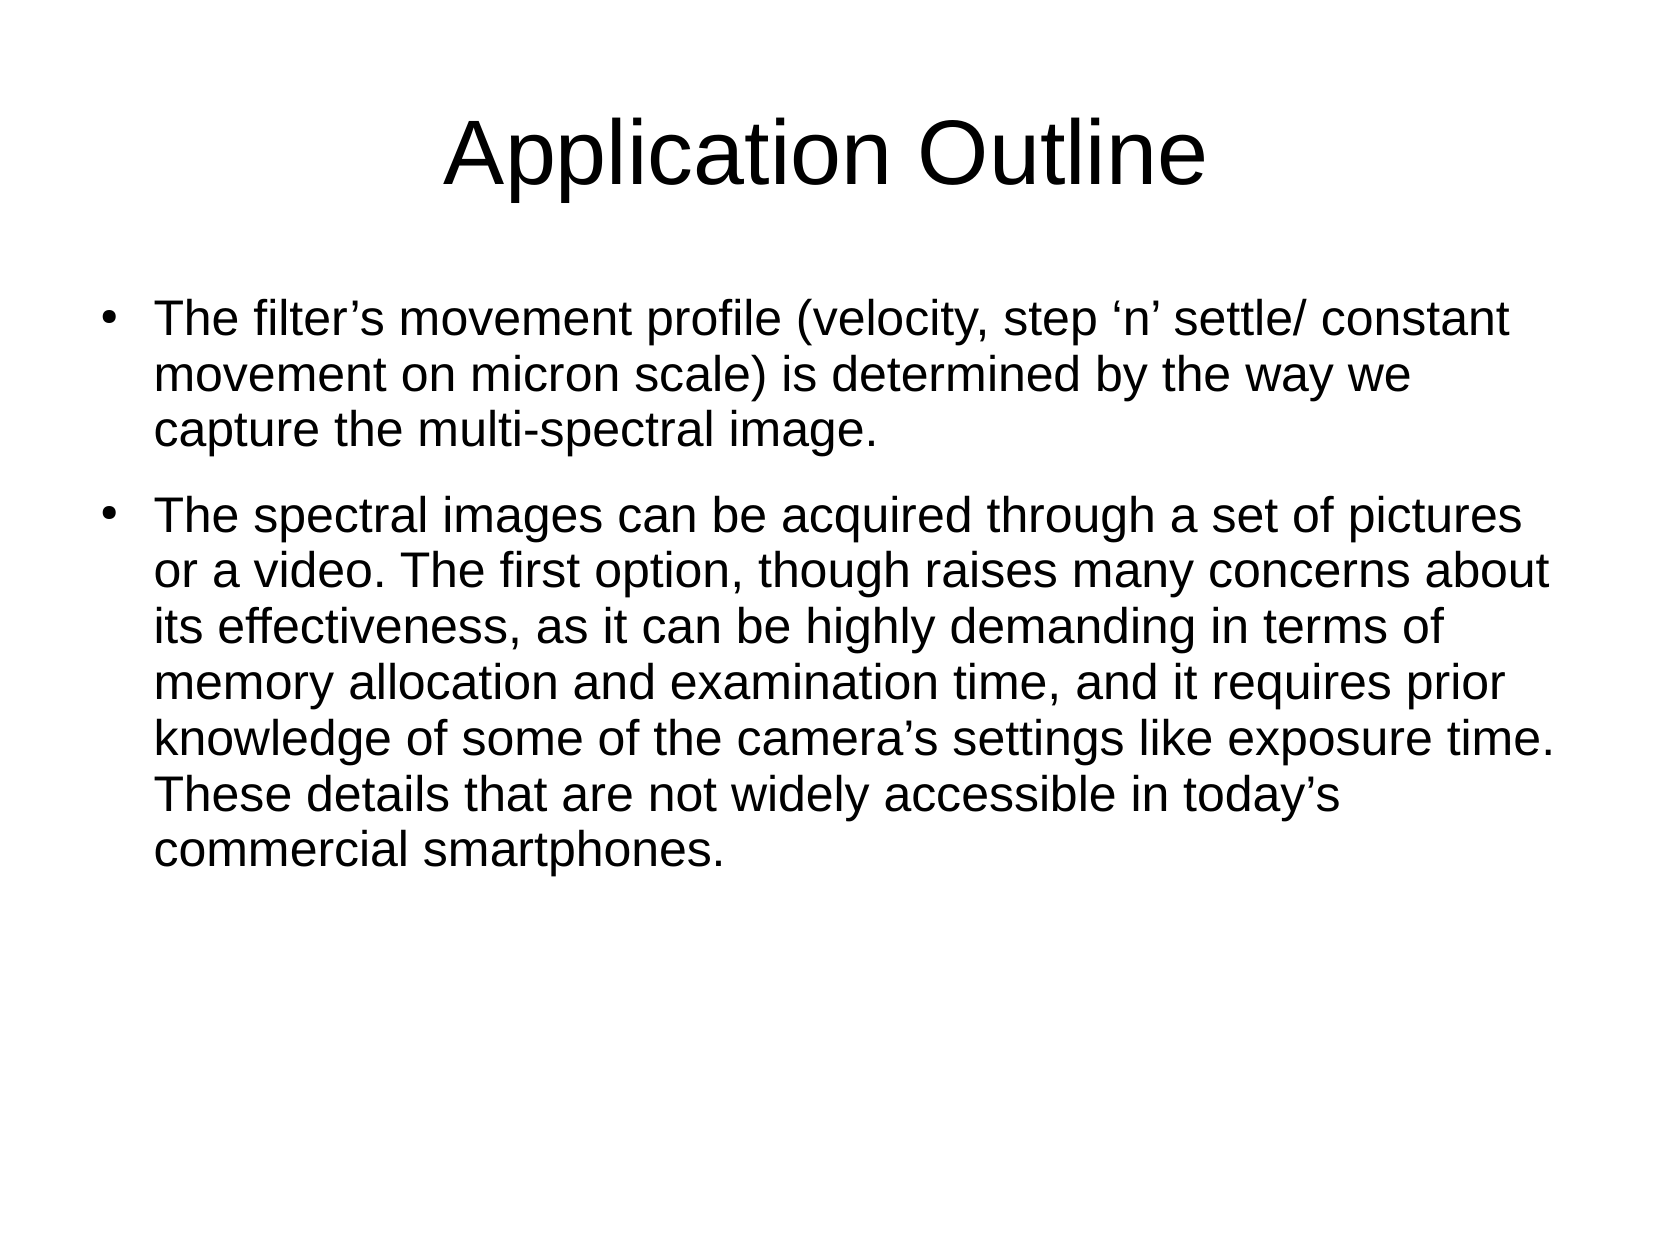

# Application Outline
The filter’s movement profile (velocity, step ‘n’ settle/ constant movement on micron scale) is determined by the way we capture the multi-spectral image.
The spectral images can be acquired through a set of pictures or a video. The first option, though raises many concerns about its effectiveness, as it can be highly demanding in terms of memory allocation and examination time, and it requires prior knowledge of some of the camera’s settings like exposure time. These details that are not widely accessible in today’s commercial smartphones.